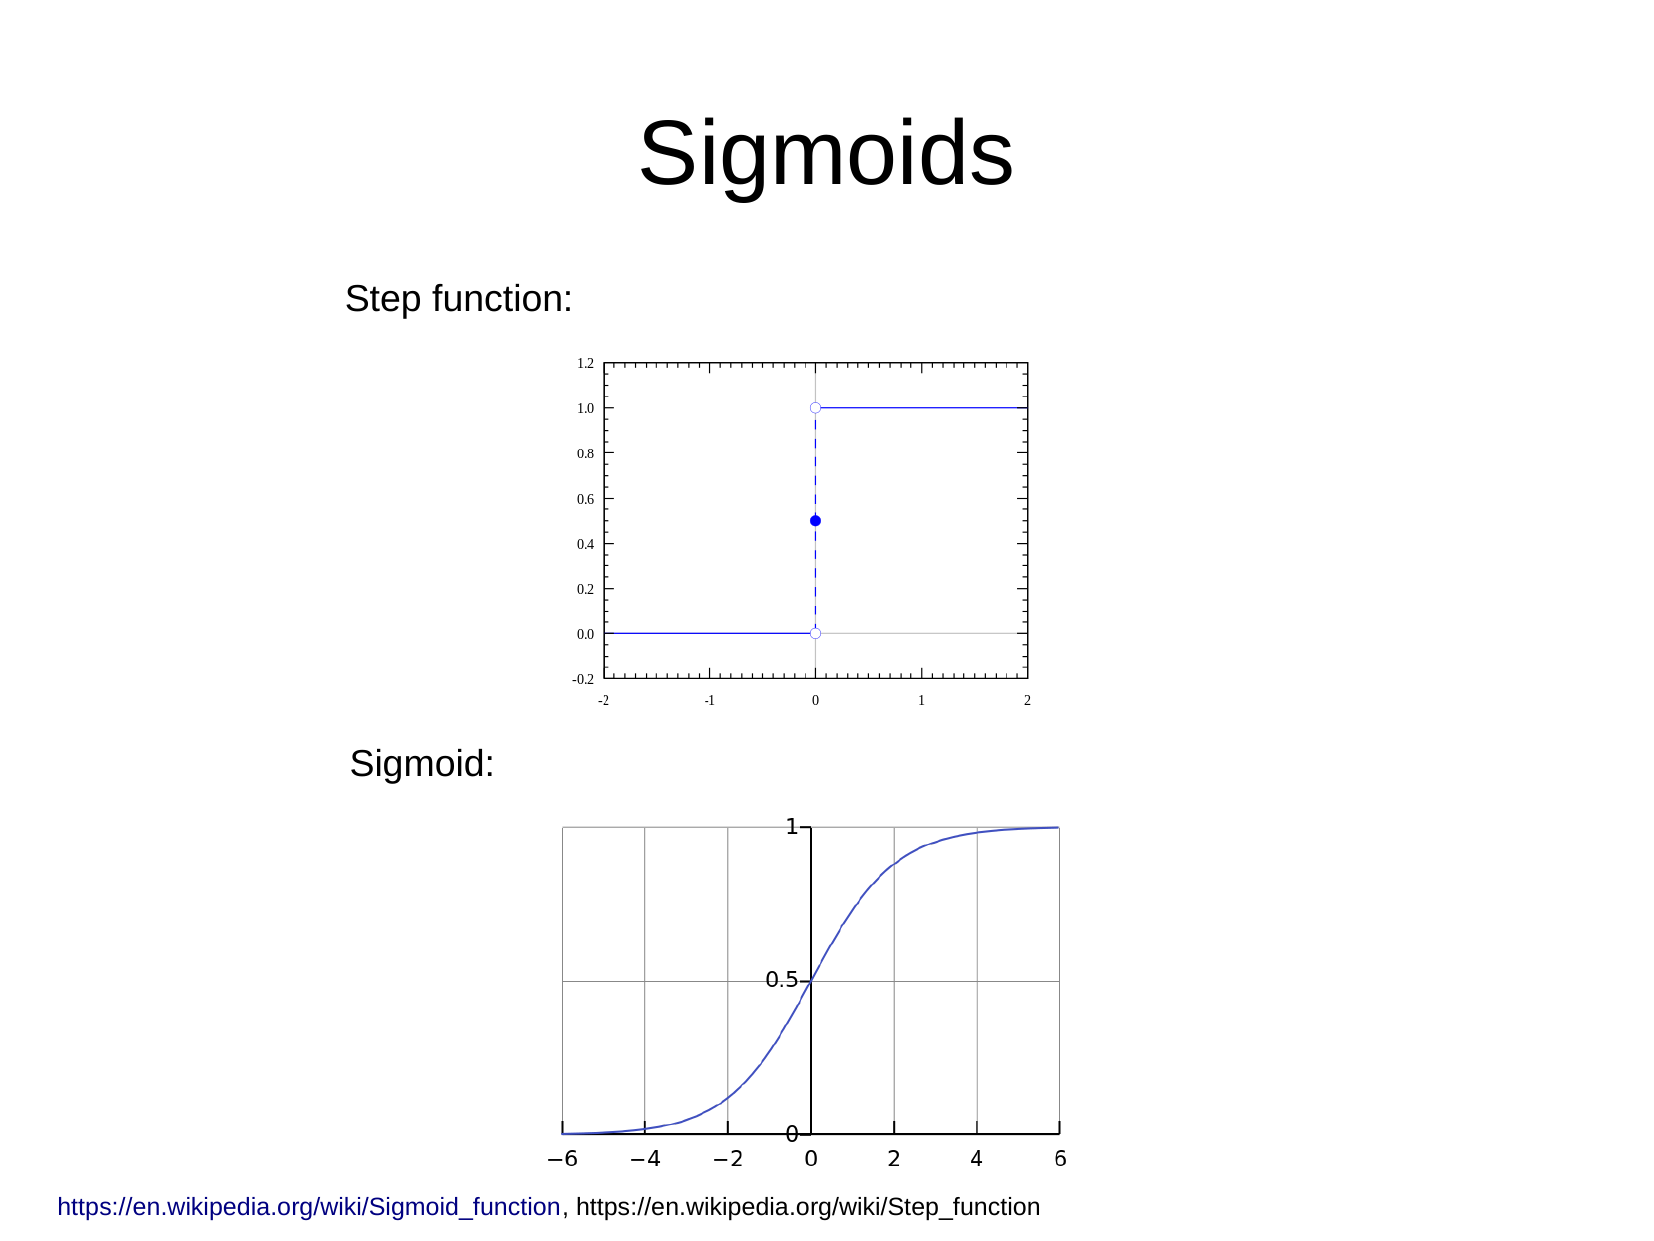

# Sigmoids
Step function:
Sigmoid:
https://en.wikipedia.org/wiki/Sigmoid_function, https://en.wikipedia.org/wiki/Step_function